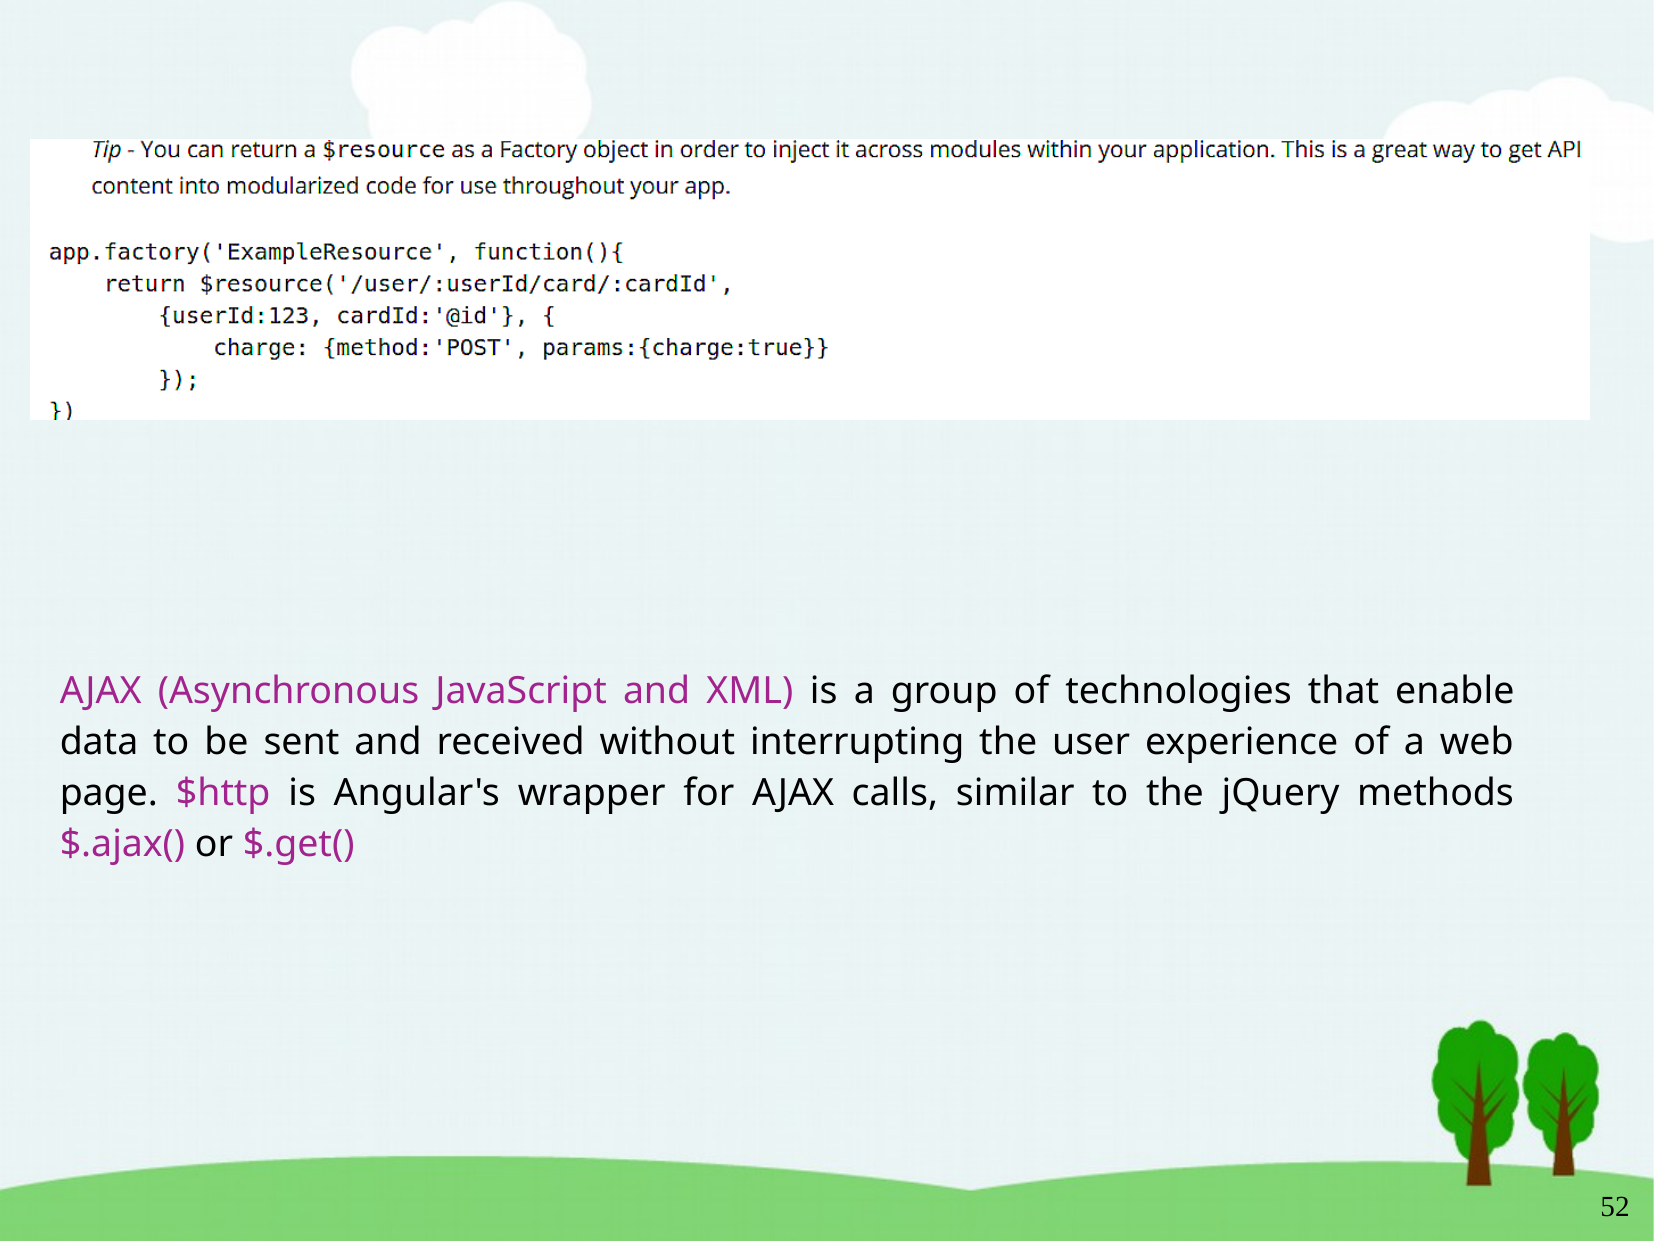

AJAX (Asynchronous JavaScript and XML) is a group of technologies that enable data to be sent and received without interrupting the user experience of a web page. $http is Angular's wrapper for AJAX calls, similar to the jQuery methods $.ajax() or $.get()
52